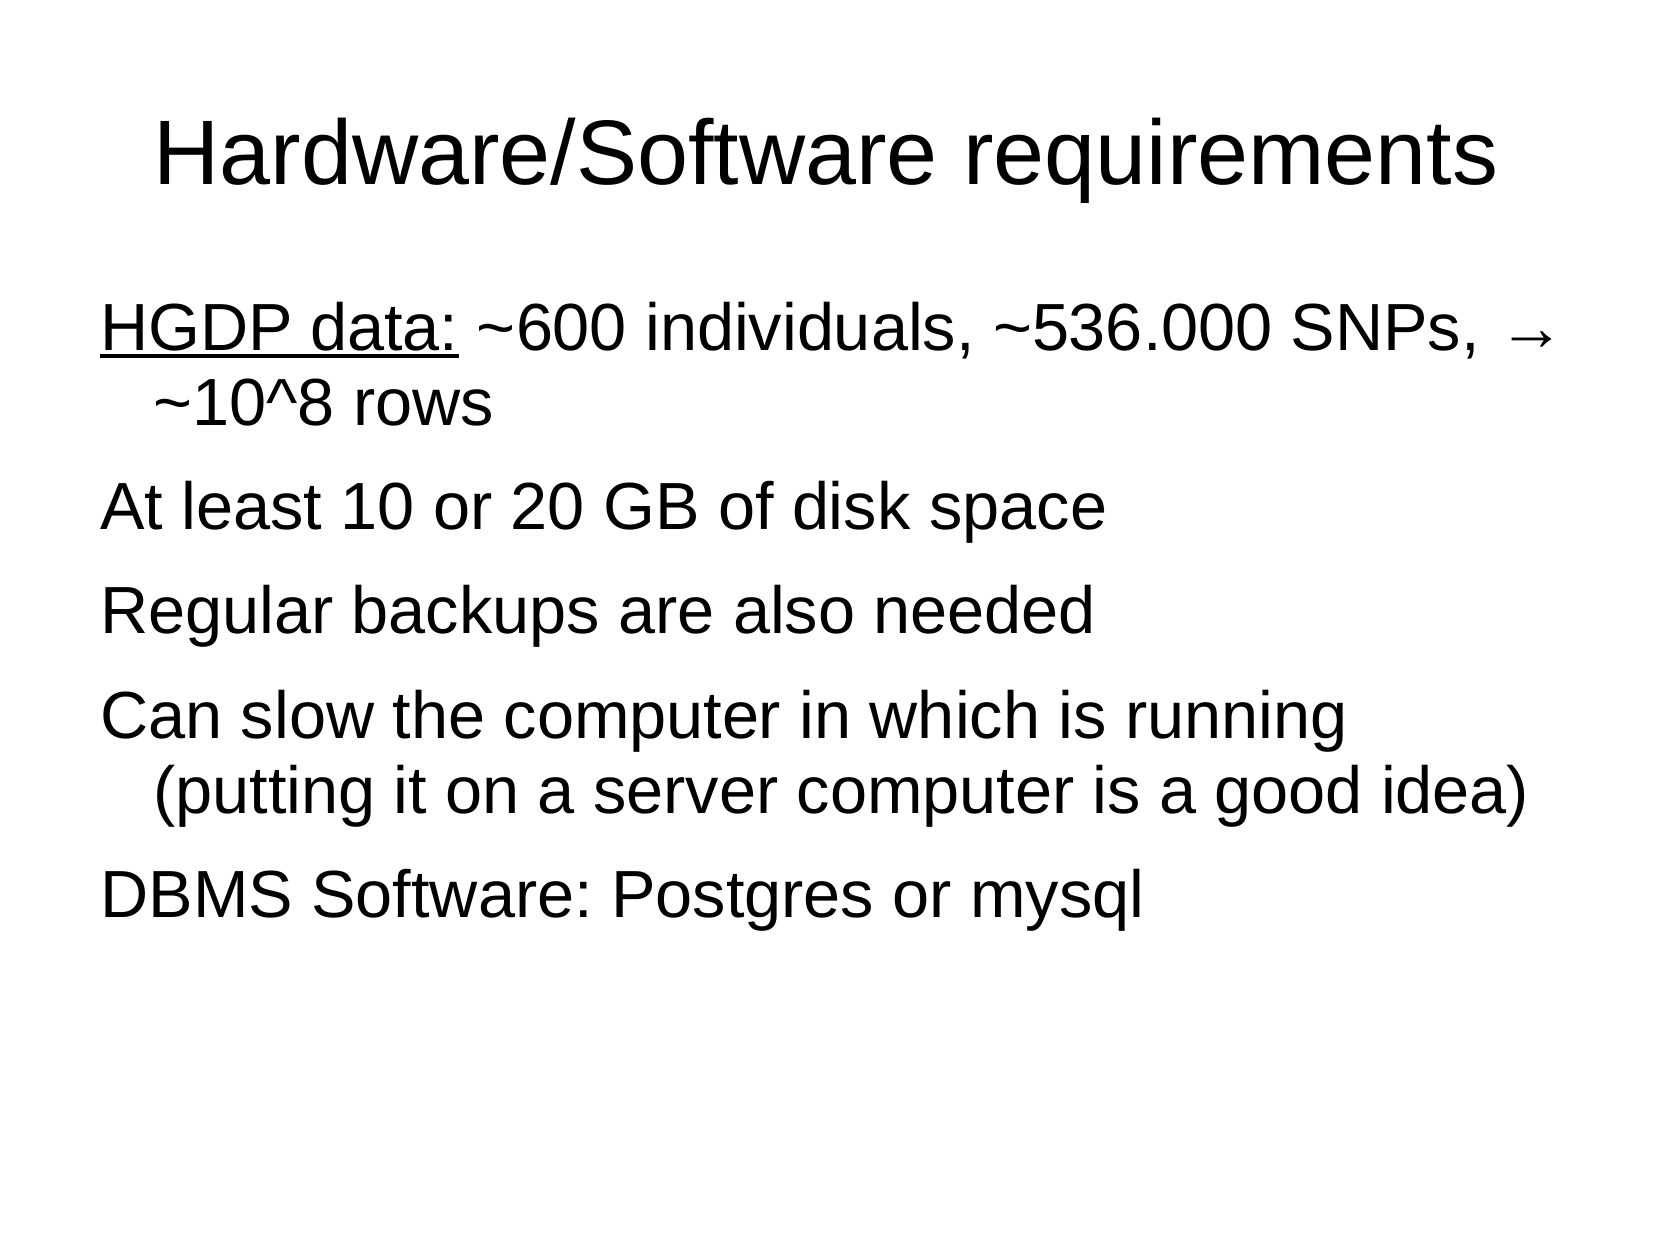

# Hardware/Software requirements
HGDP data: ~600 individuals, ~536.000 SNPs, → ~10^8 rows
At least 10 or 20 GB of disk space
Regular backups are also needed
Can slow the computer in which is running (putting it on a server computer is a good idea)
DBMS Software: Postgres or mysql